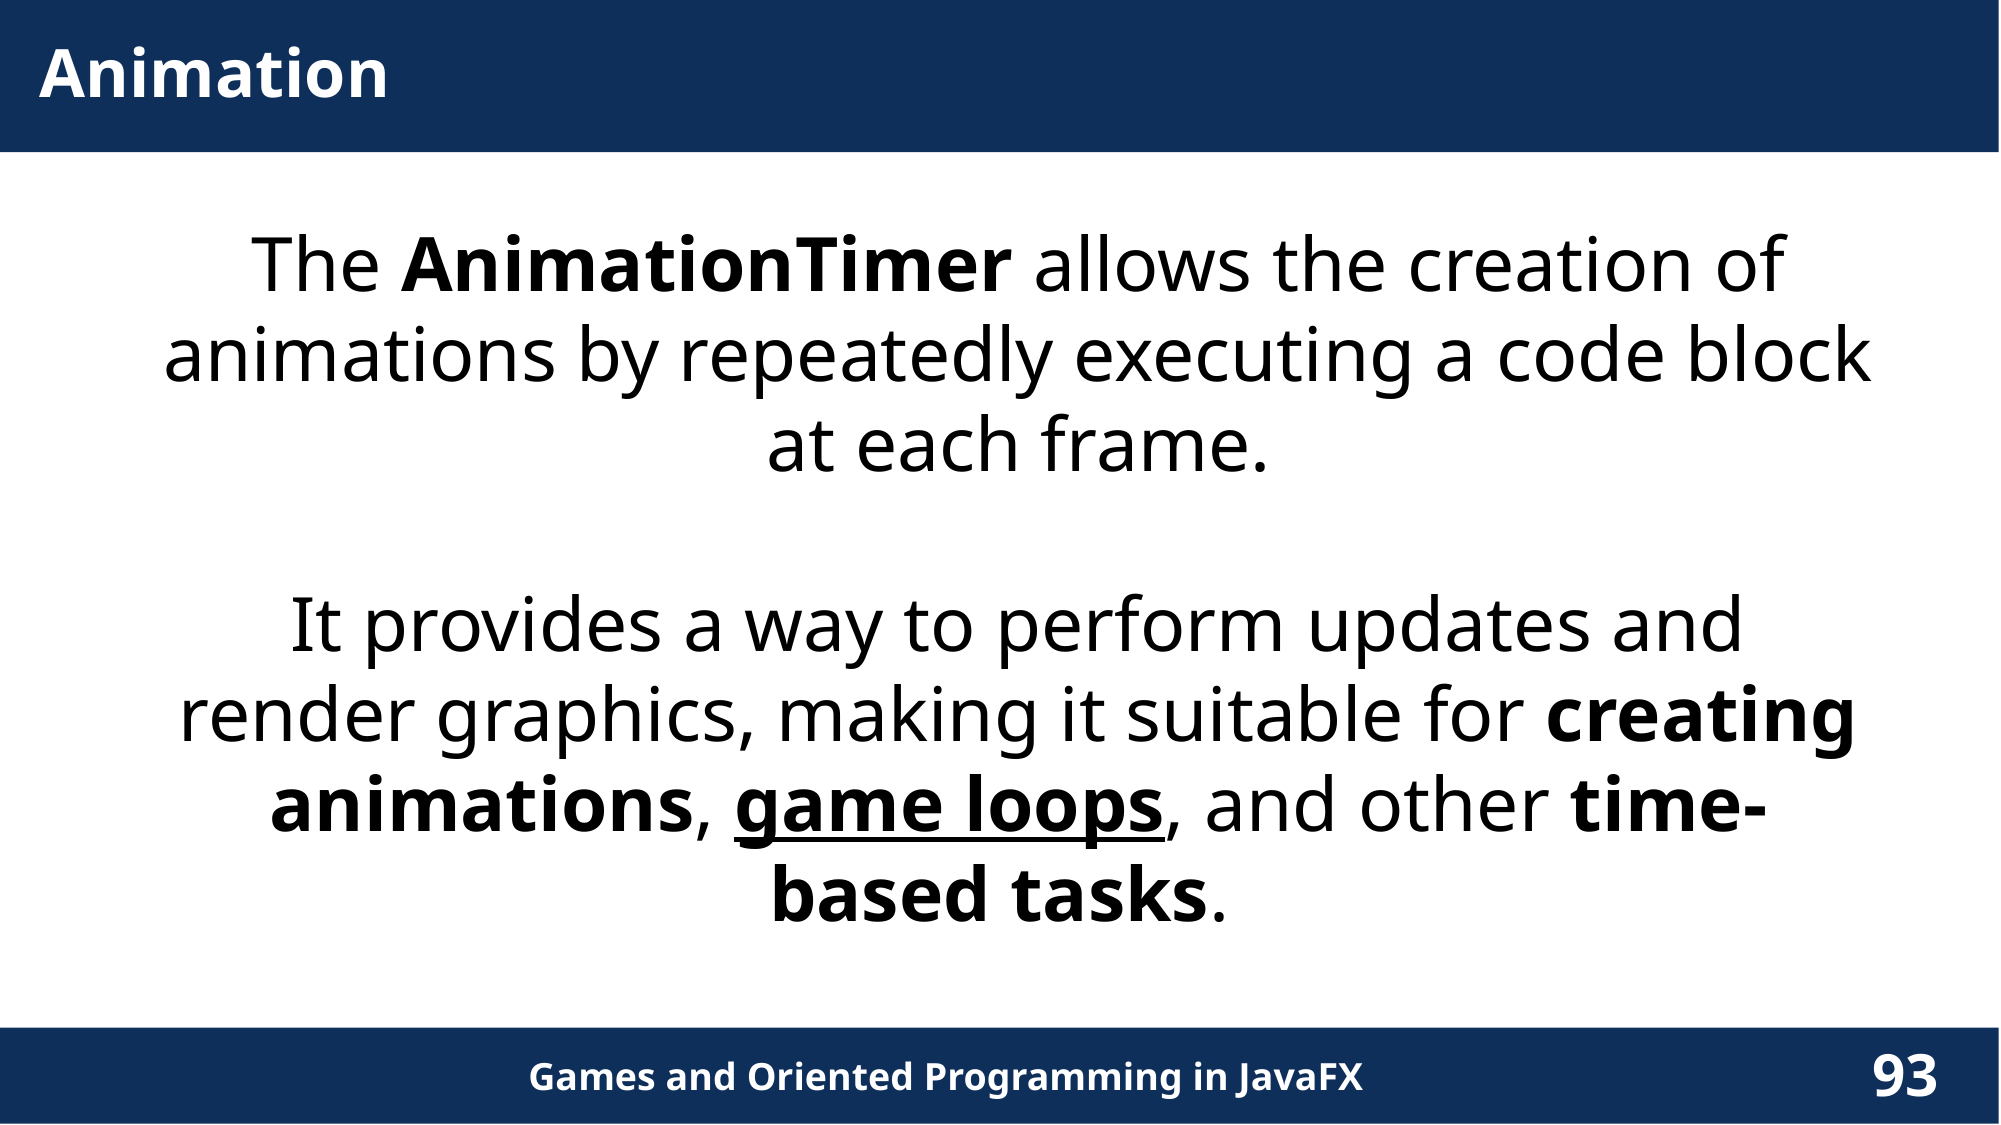

Animation
The AnimationTimer allows the creation of animations by repeatedly executing a code block at each frame.
It provides a way to perform updates and render graphics, making it suitable for creating animations, game loops, and other time-based tasks.